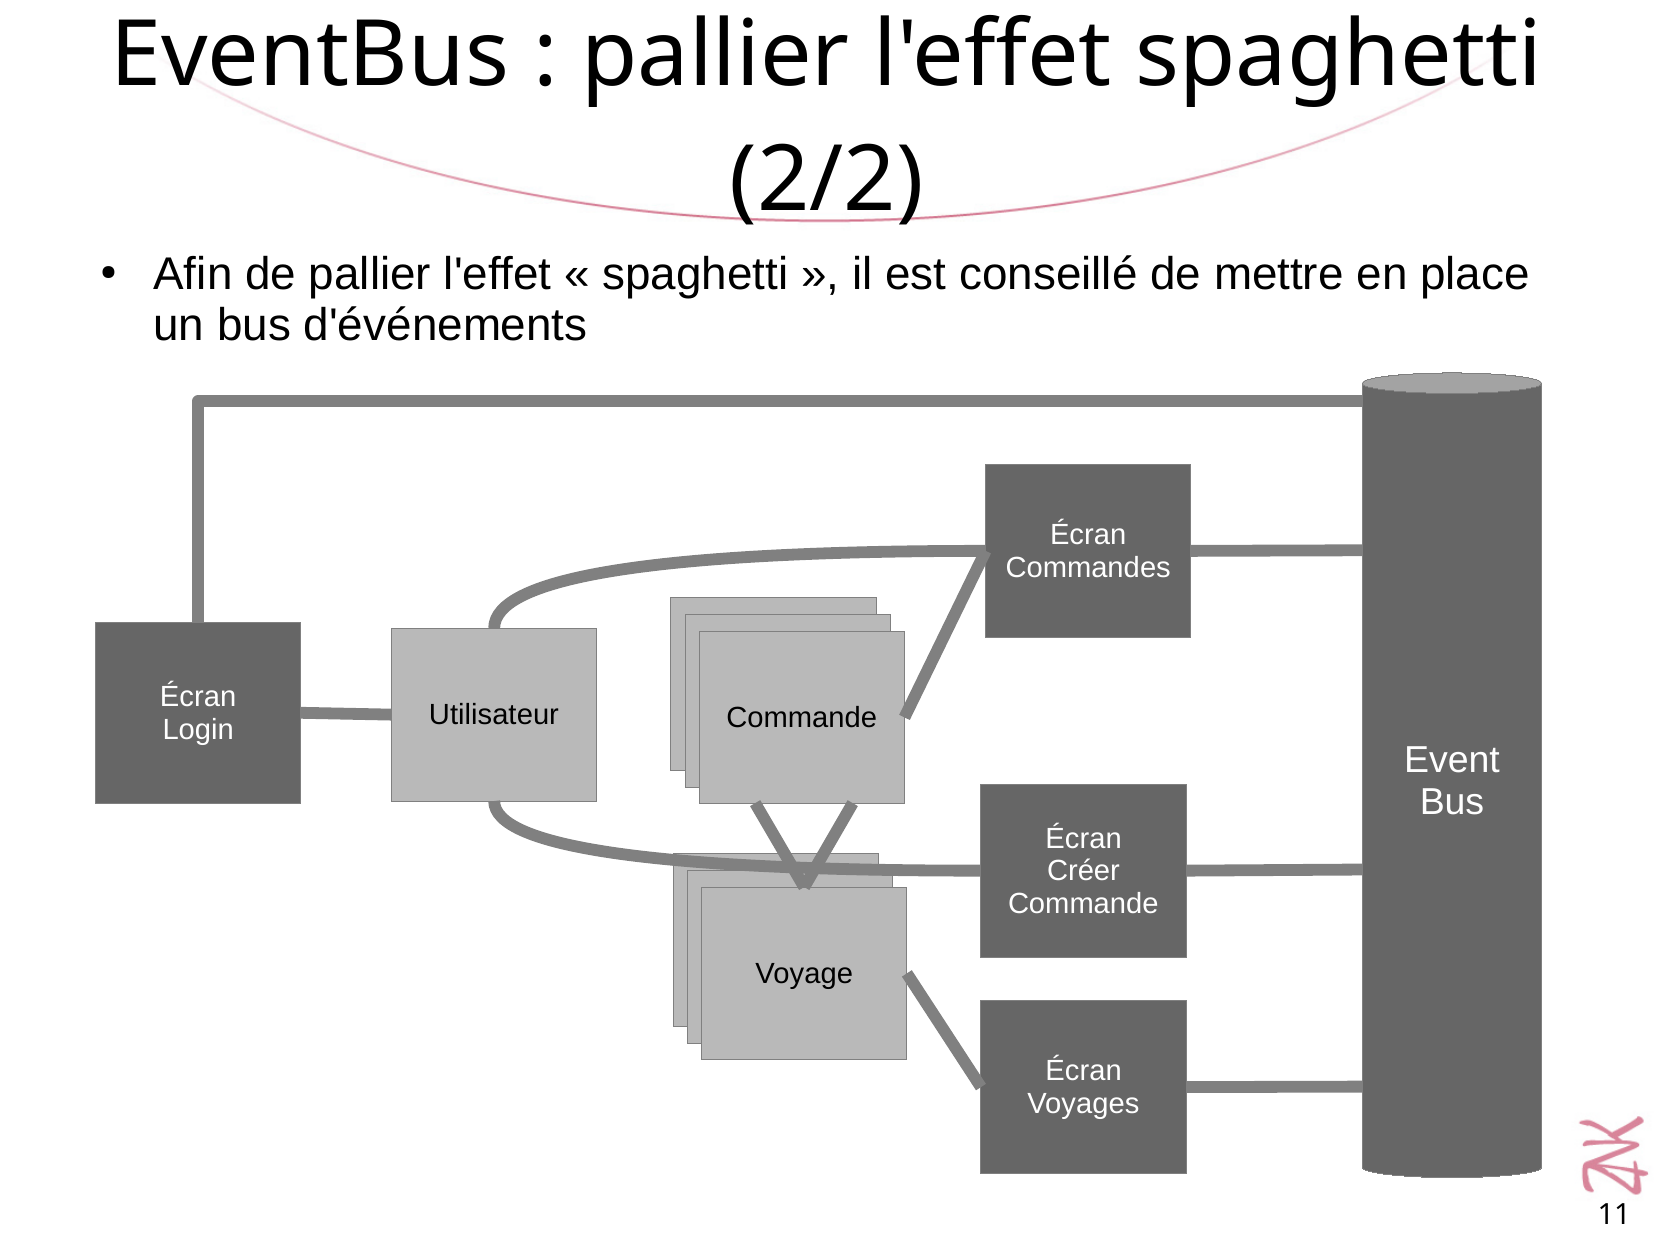

# EventBus : pallier l'effet spaghetti (2/2)
Afin de pallier l'effet « spaghetti », il est conseillé de mettre en place un bus d'événements
Event
Bus
Écran
Commandes
Commande
Commande
Écran
Login
Utilisateur
Commande
Écran
Créer
Commande
Commande
Commande
Voyage
Écran
Voyages
11